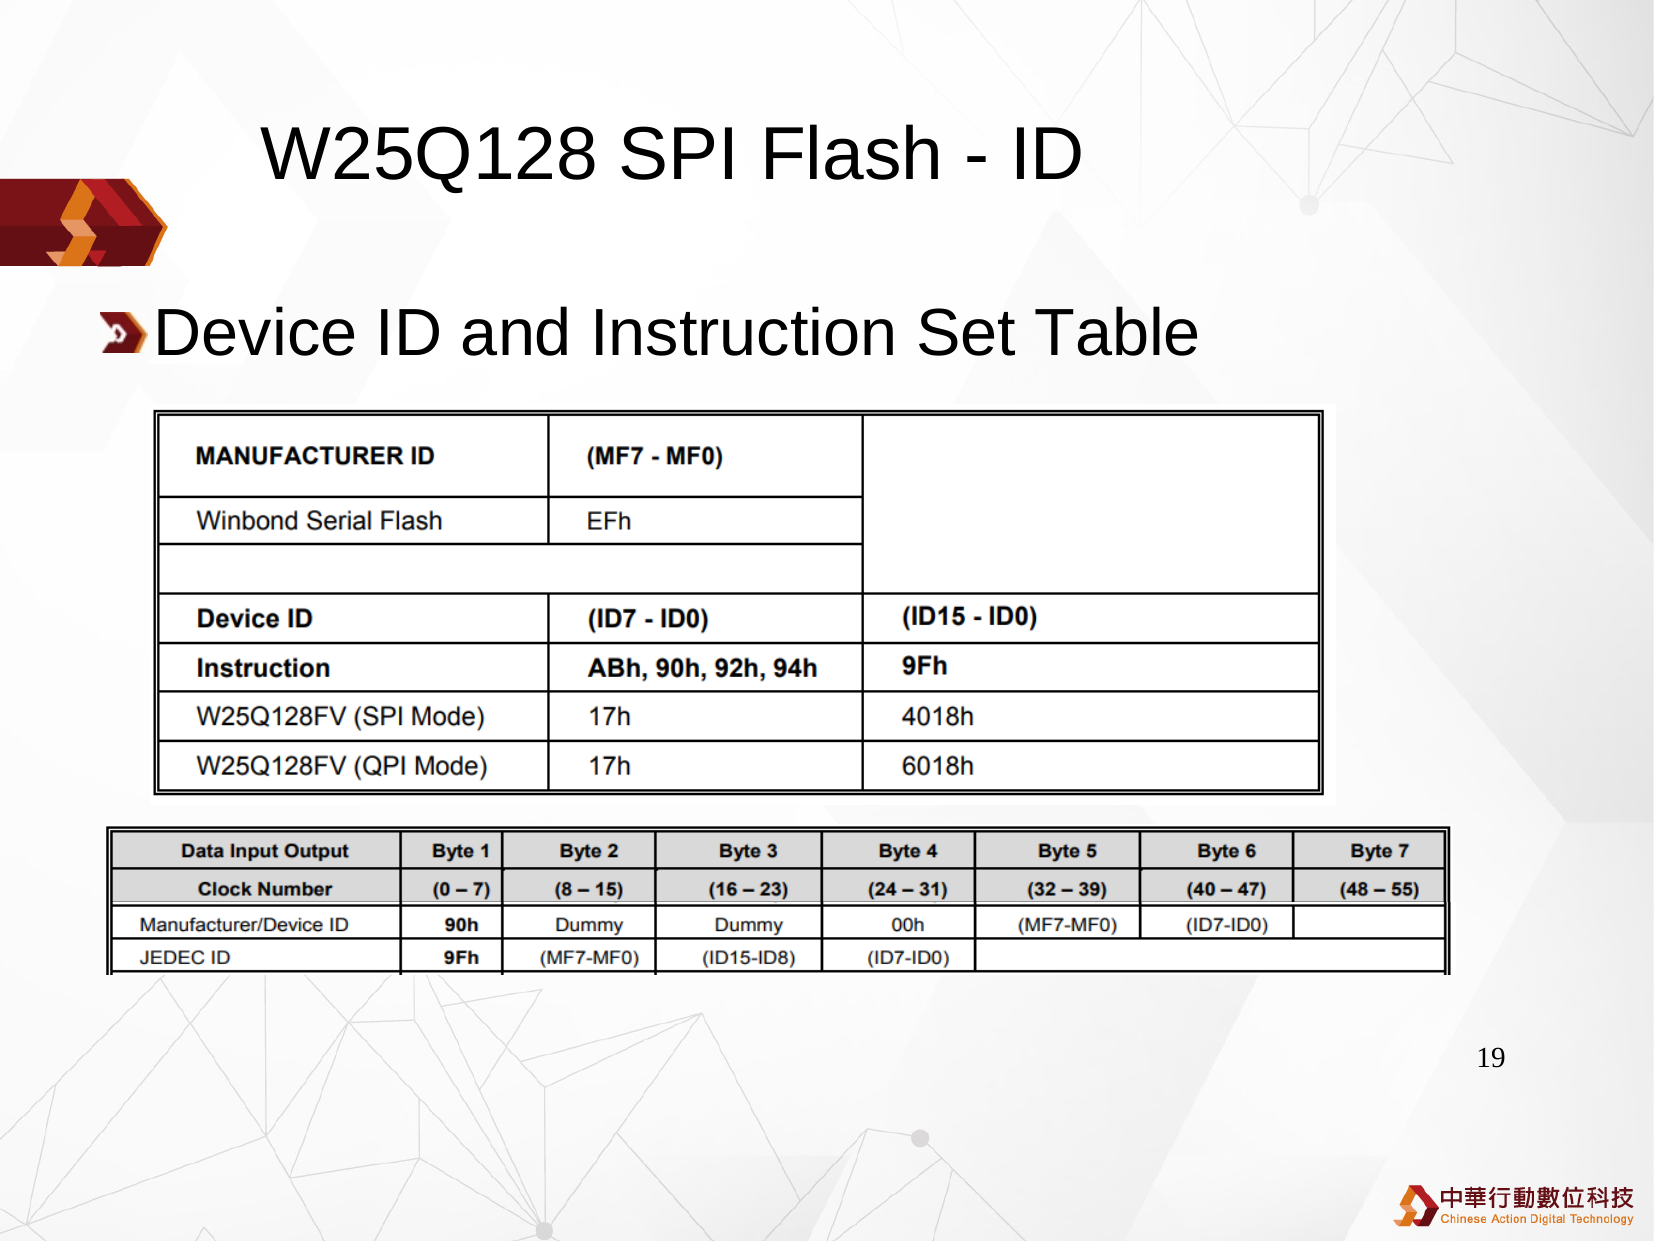

# W25Q128 SPI Flash - ID
Device ID and Instruction Set Table
19